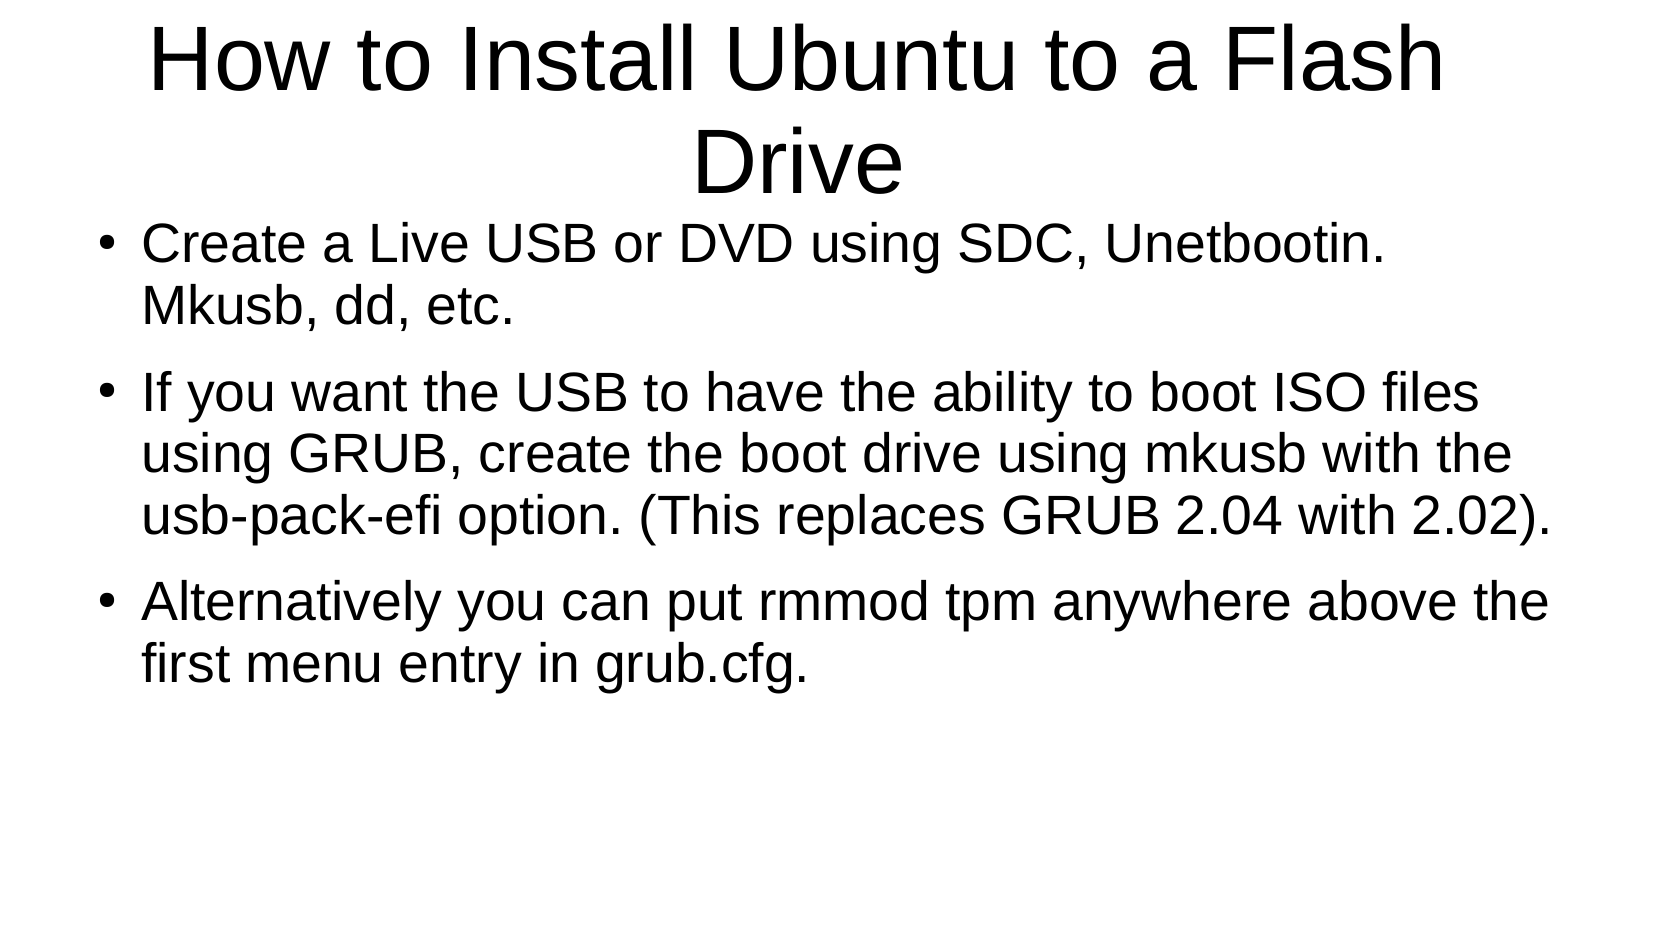

# How to Install Ubuntu to a Flash Drive
Create a Live USB or DVD using SDC, Unetbootin. Mkusb, dd, etc.
If you want the USB to have the ability to boot ISO files using GRUB, create the boot drive using mkusb with the usb-pack-efi option. (This replaces GRUB 2.04 with 2.02).
Alternatively you can put rmmod tpm anywhere above the first menu entry in grub.cfg.